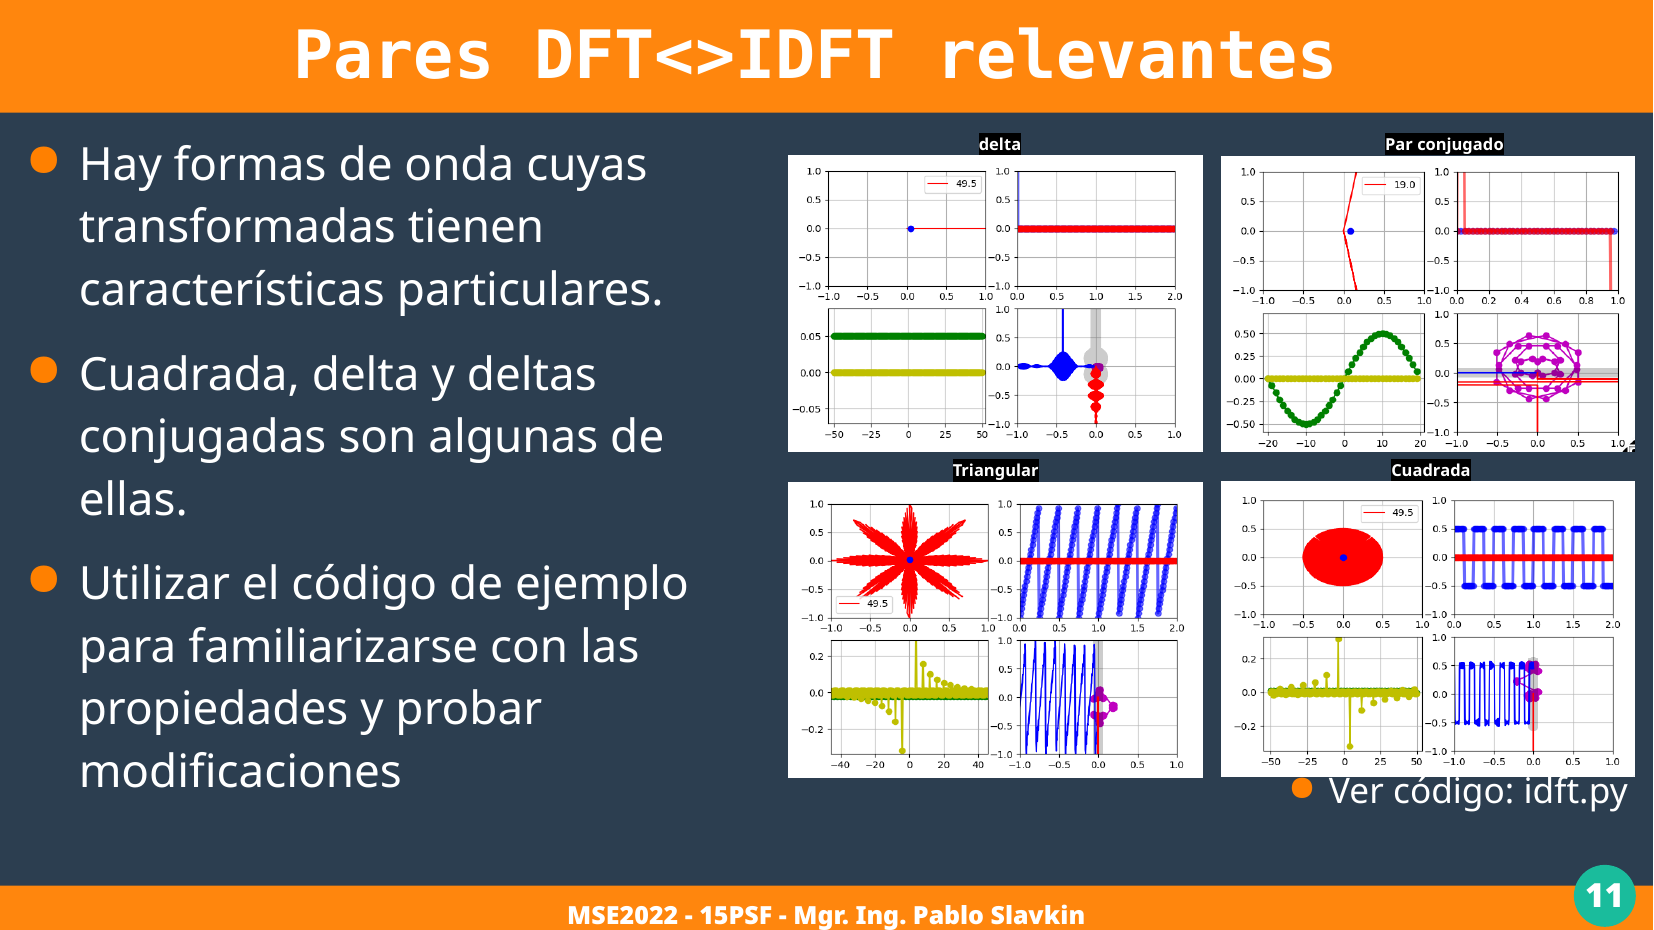

Pares DFT<>IDFT relevantes
# Hay formas de onda cuyas transformadas tienen características particulares.
Cuadrada, delta y deltas conjugadas son algunas de ellas.
Utilizar el código de ejemplo para familiarizarse con las propiedades y probar modificaciones
delta
Par conjugado
Cuadrada
Triangular
Ver código: idft.py
MSE2022 - 15PSF - Mgr. Ing. Pablo Slavkin